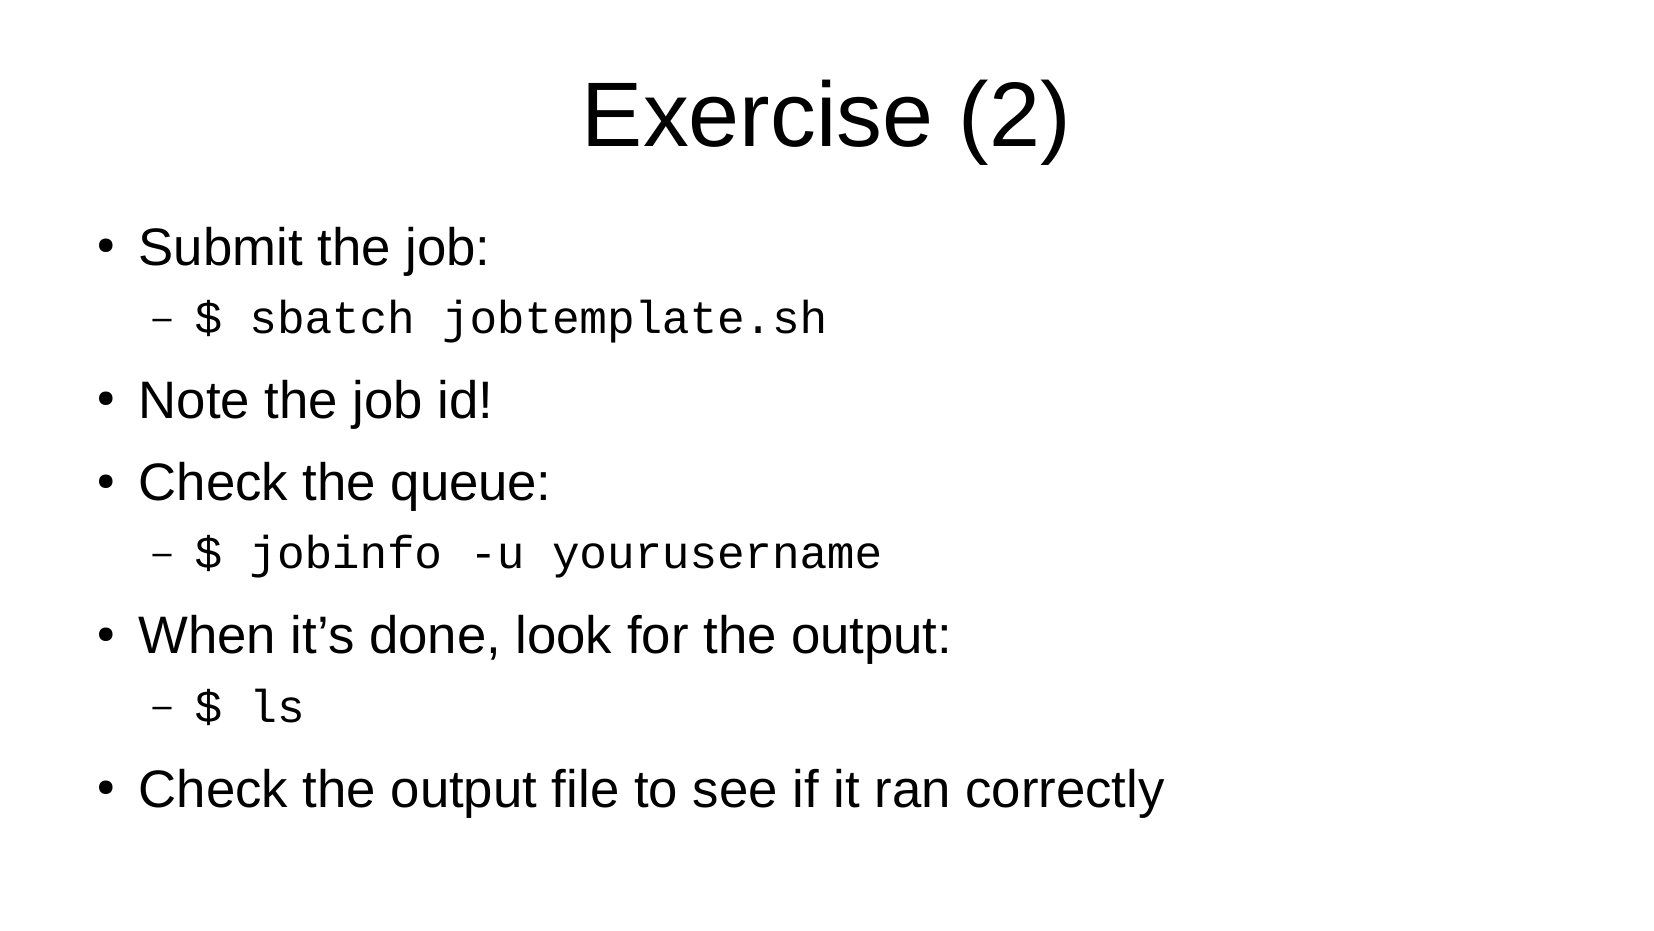

# Exercise (2)
Submit the job:
$ sbatch jobtemplate.sh
Note the job id!
Check the queue:
$ jobinfo -u yourusername
When it’s done, look for the output:
$ ls
Check the output file to see if it ran correctly